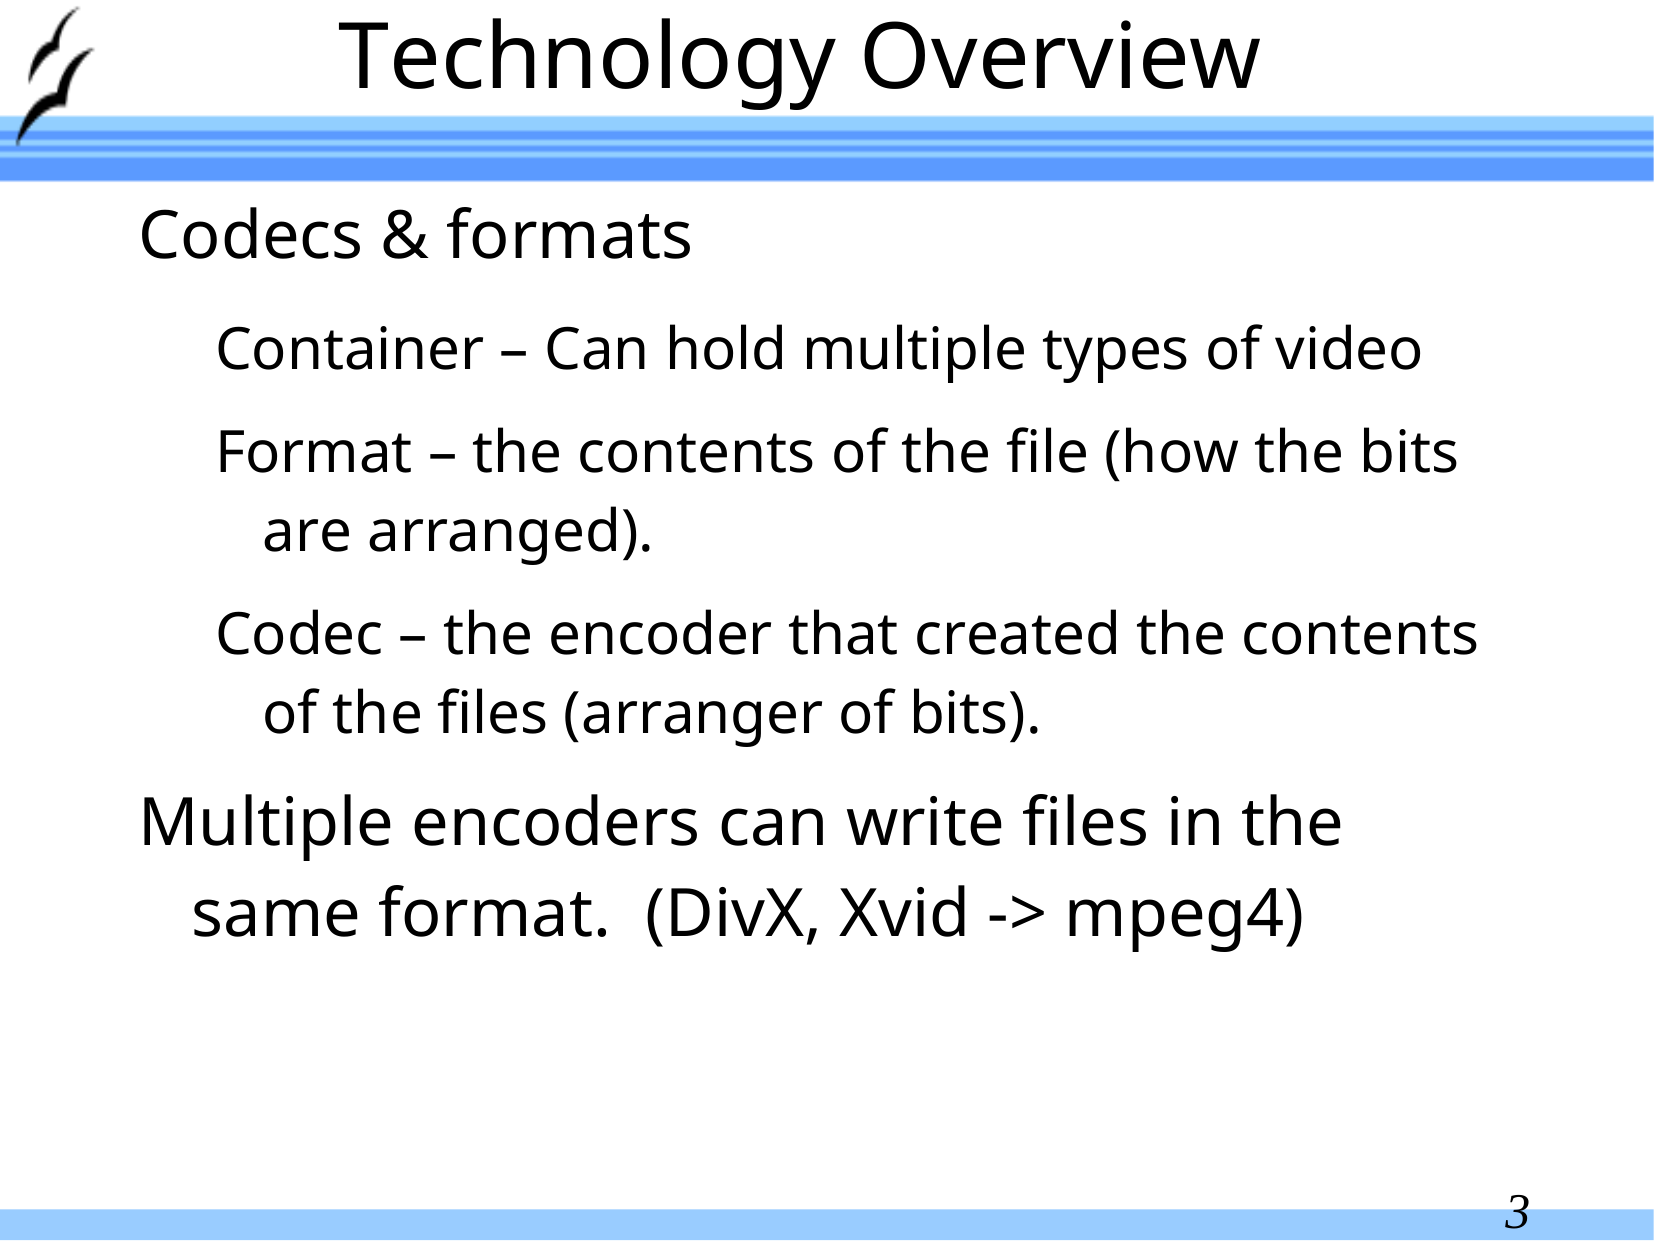

# Technology Overview
Codecs & formats
Container – Can hold multiple types of video
Format – the contents of the file (how the bits are arranged).
Codec – the encoder that created the contents of the files (arranger of bits).
Multiple encoders can write files in the same format. (DivX, Xvid -> mpeg4)